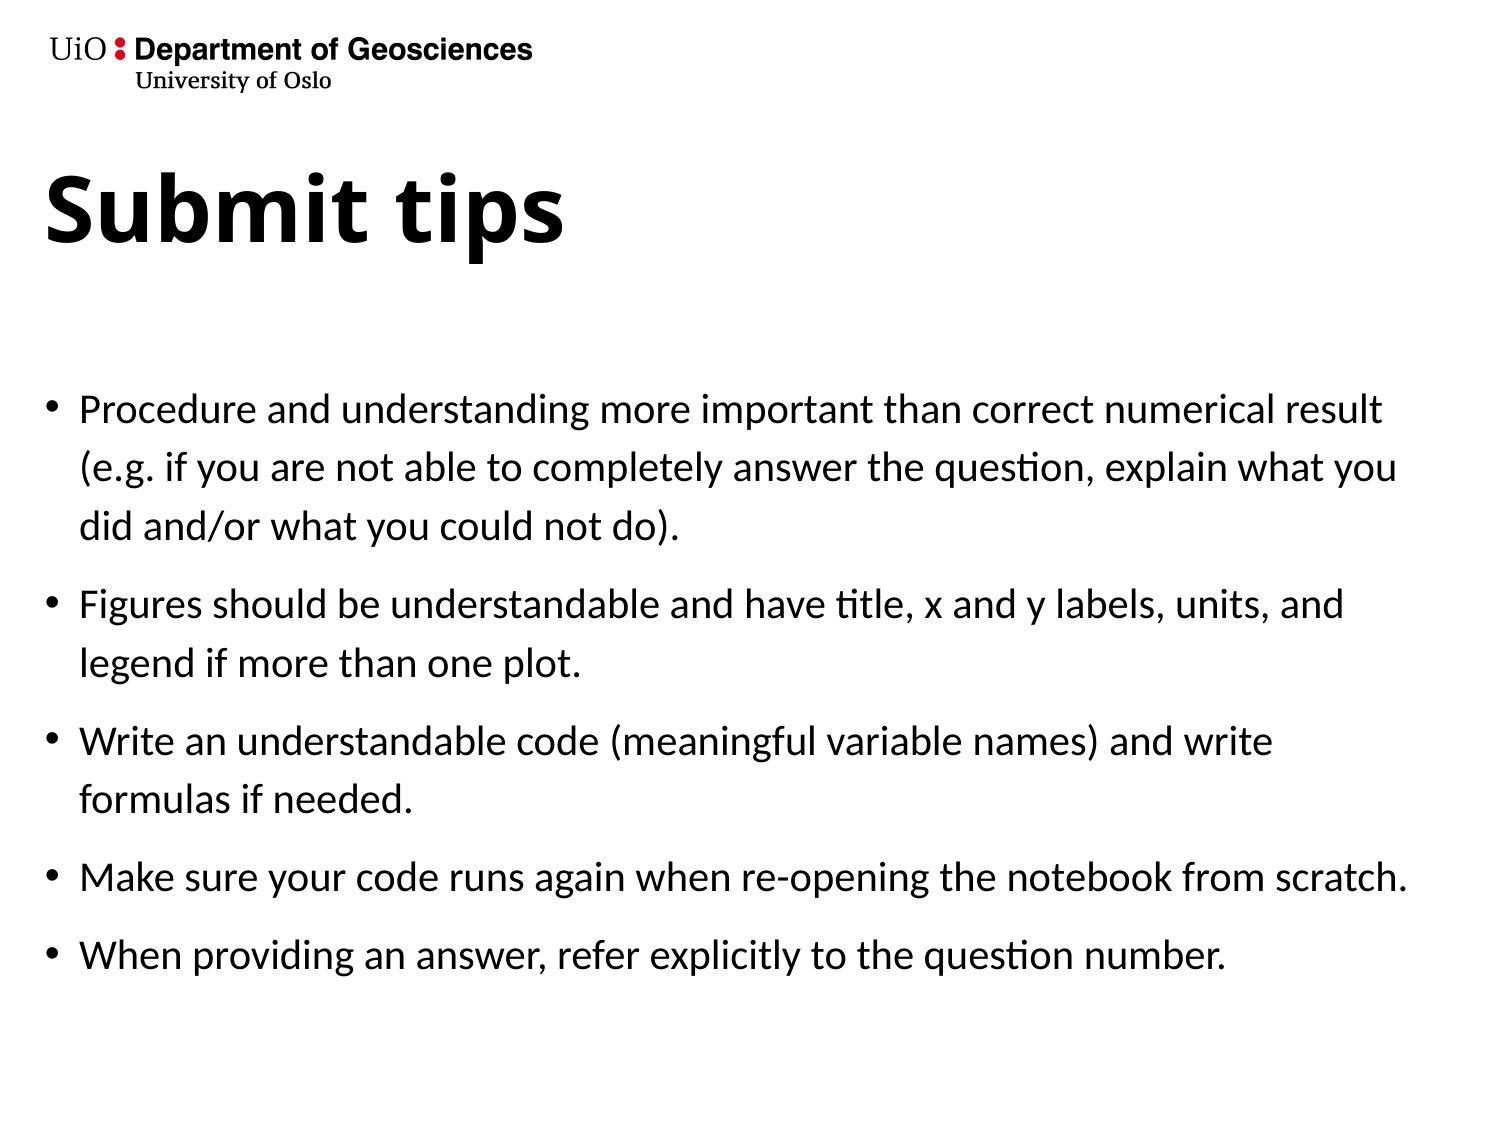

Submit tips
Procedure and understanding more important than correct numerical result (e.g. if you are not able to completely answer the question, explain what you did and/or what you could not do).
Figures should be understandable and have title, x and y labels, units, and legend if more than one plot.
Write an understandable code (meaningful variable names) and write formulas if needed.
Make sure your code runs again when re-opening the notebook from scratch.
When providing an answer, refer explicitly to the question number.